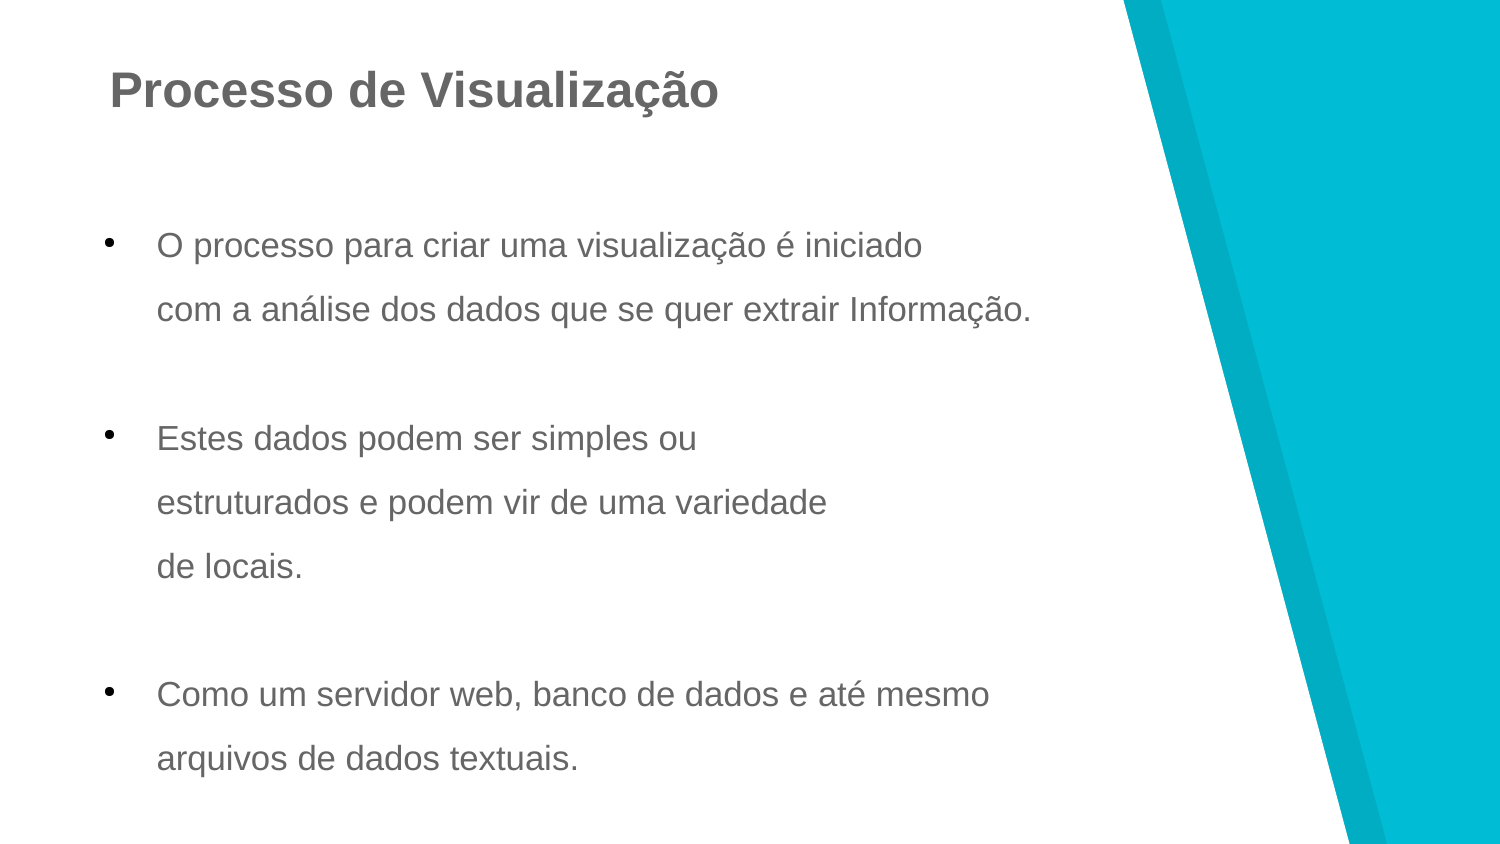

# Processo de Visualização
O processo para criar uma visualização é iniciado
com a análise dos dados que se quer extrair Informação.
Estes dados podem ser simples ou
estruturados e podem vir de uma variedade
de locais.
Como um servidor web, banco de dados e até mesmo
arquivos de dados textuais.